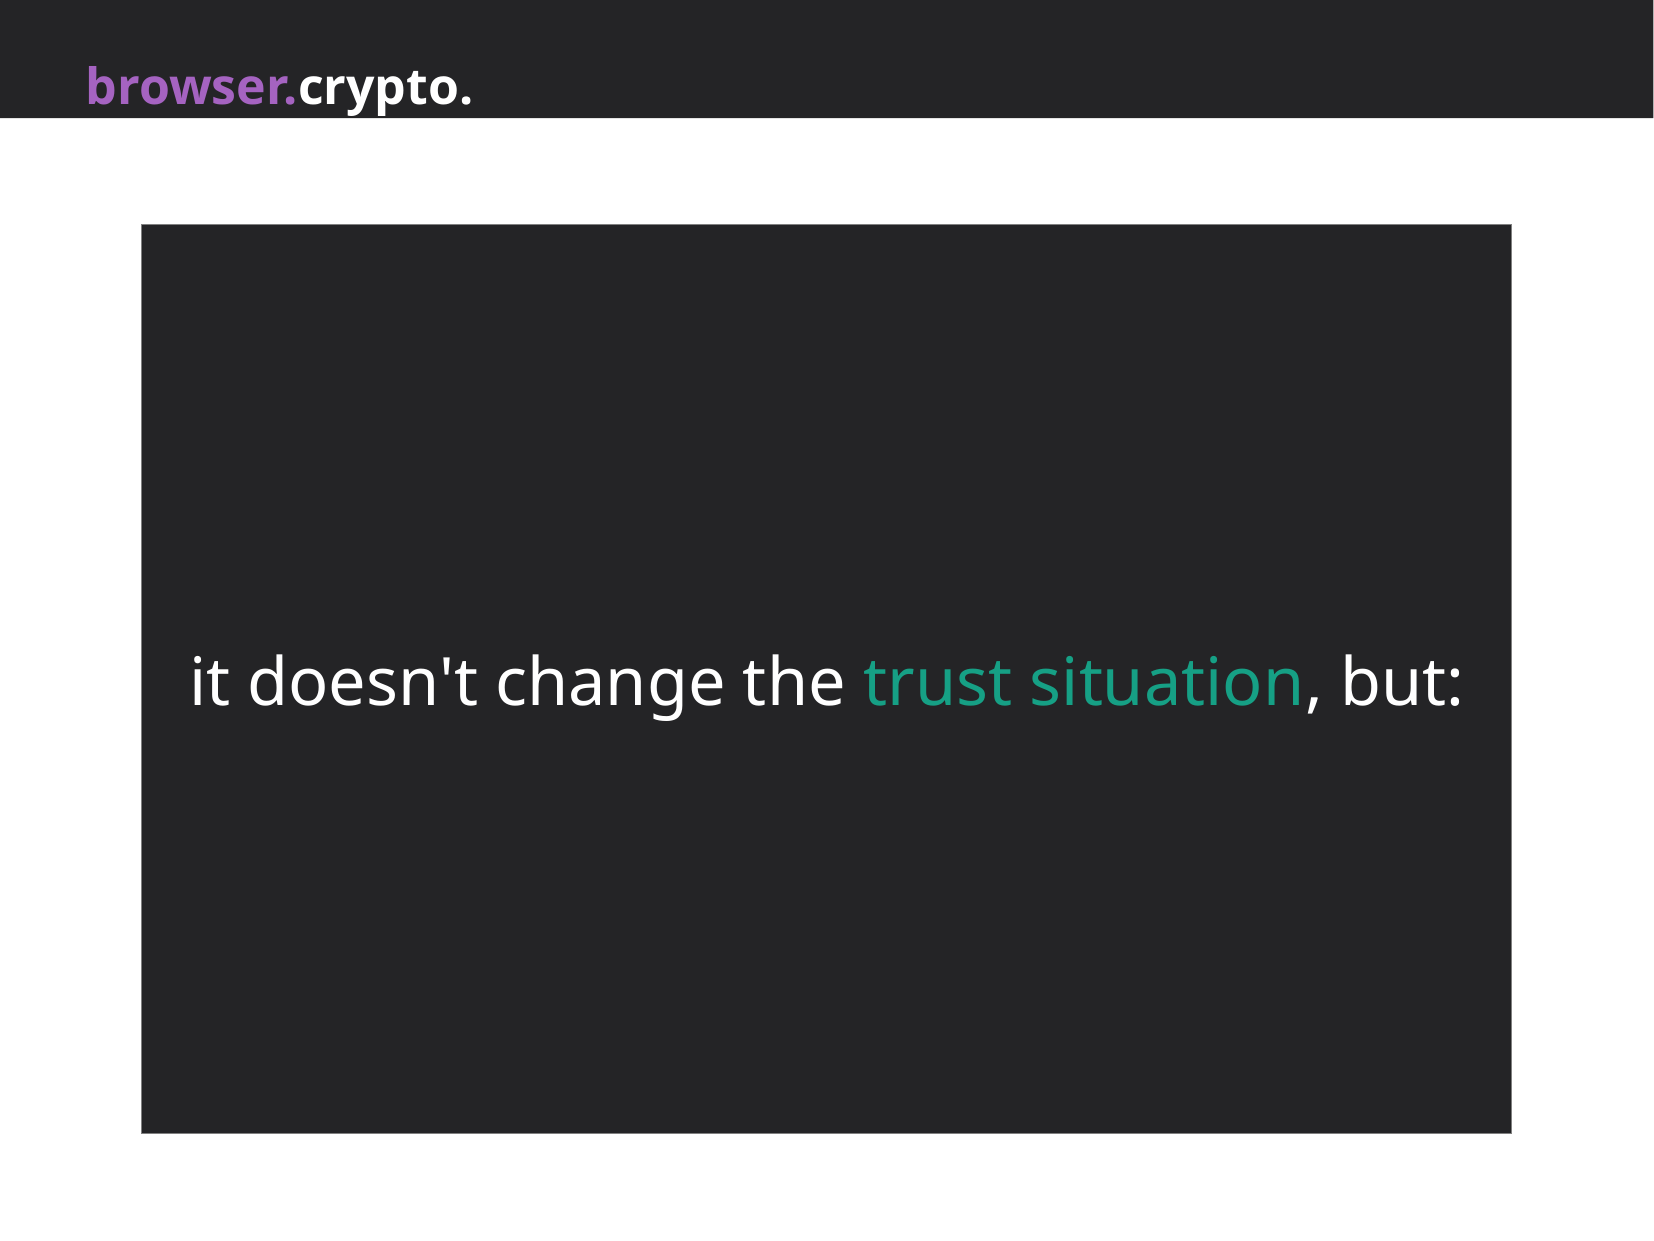

browser.crypto.
it doesn't change the trust situation, but: